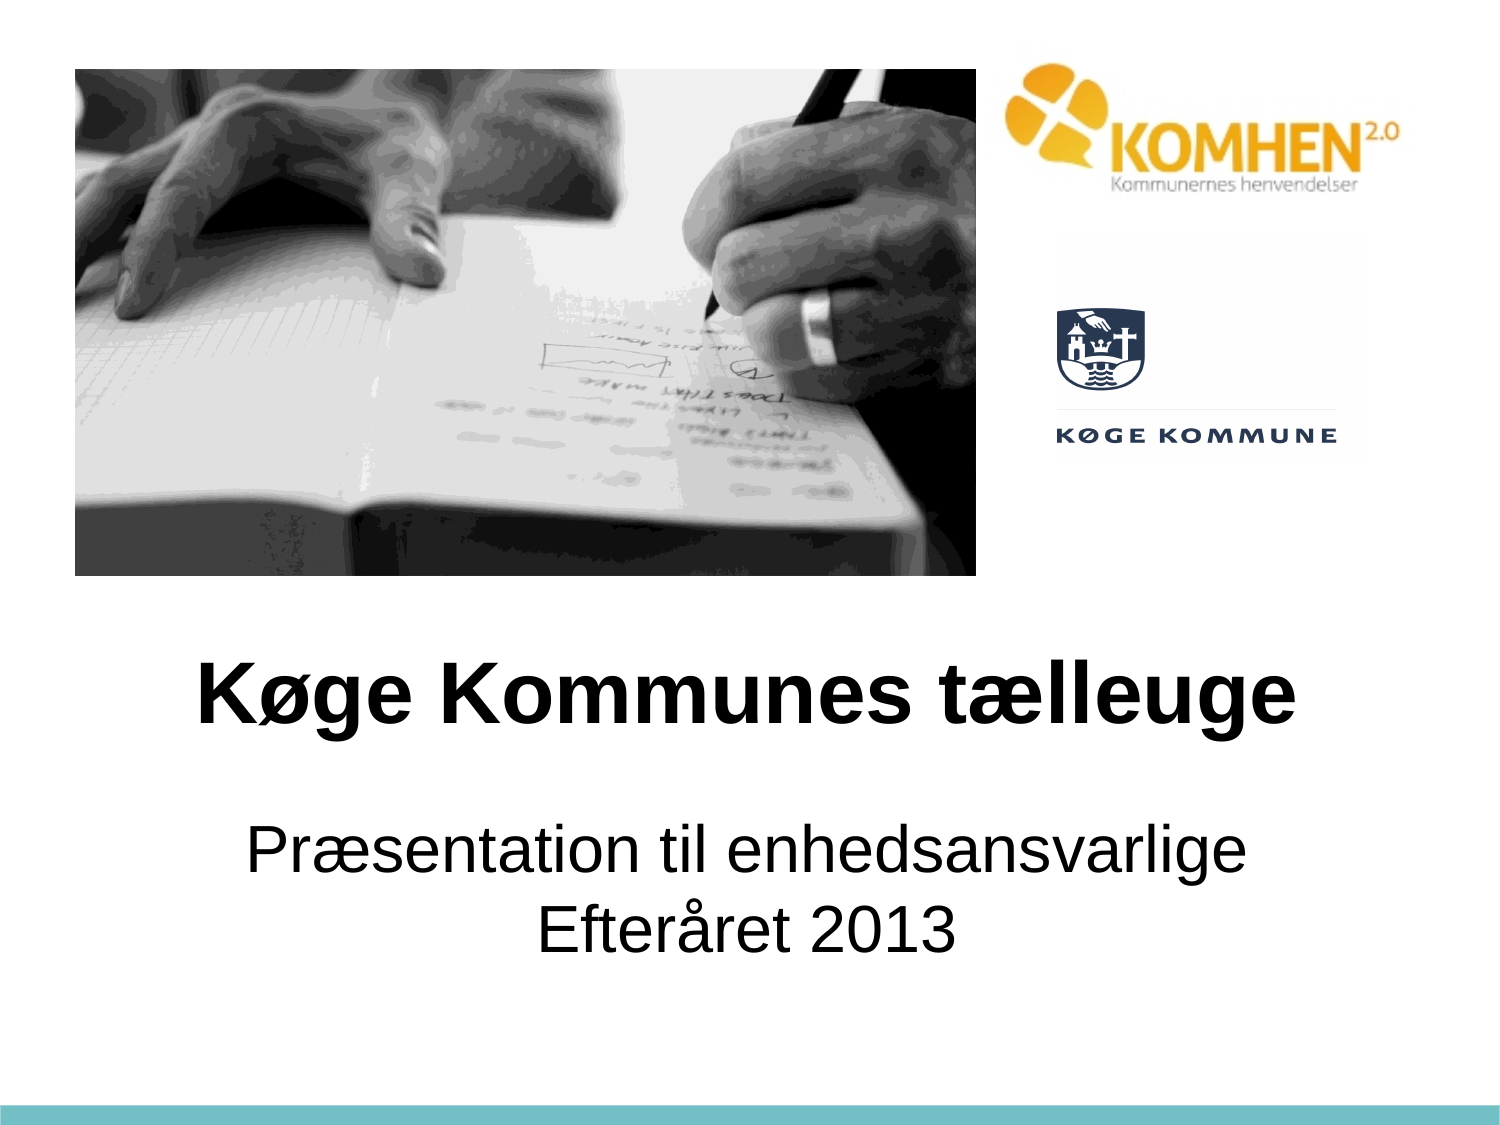

Køge Kommunes tælleuge
Præsentation til enhedsansvarlige
Efteråret 2013